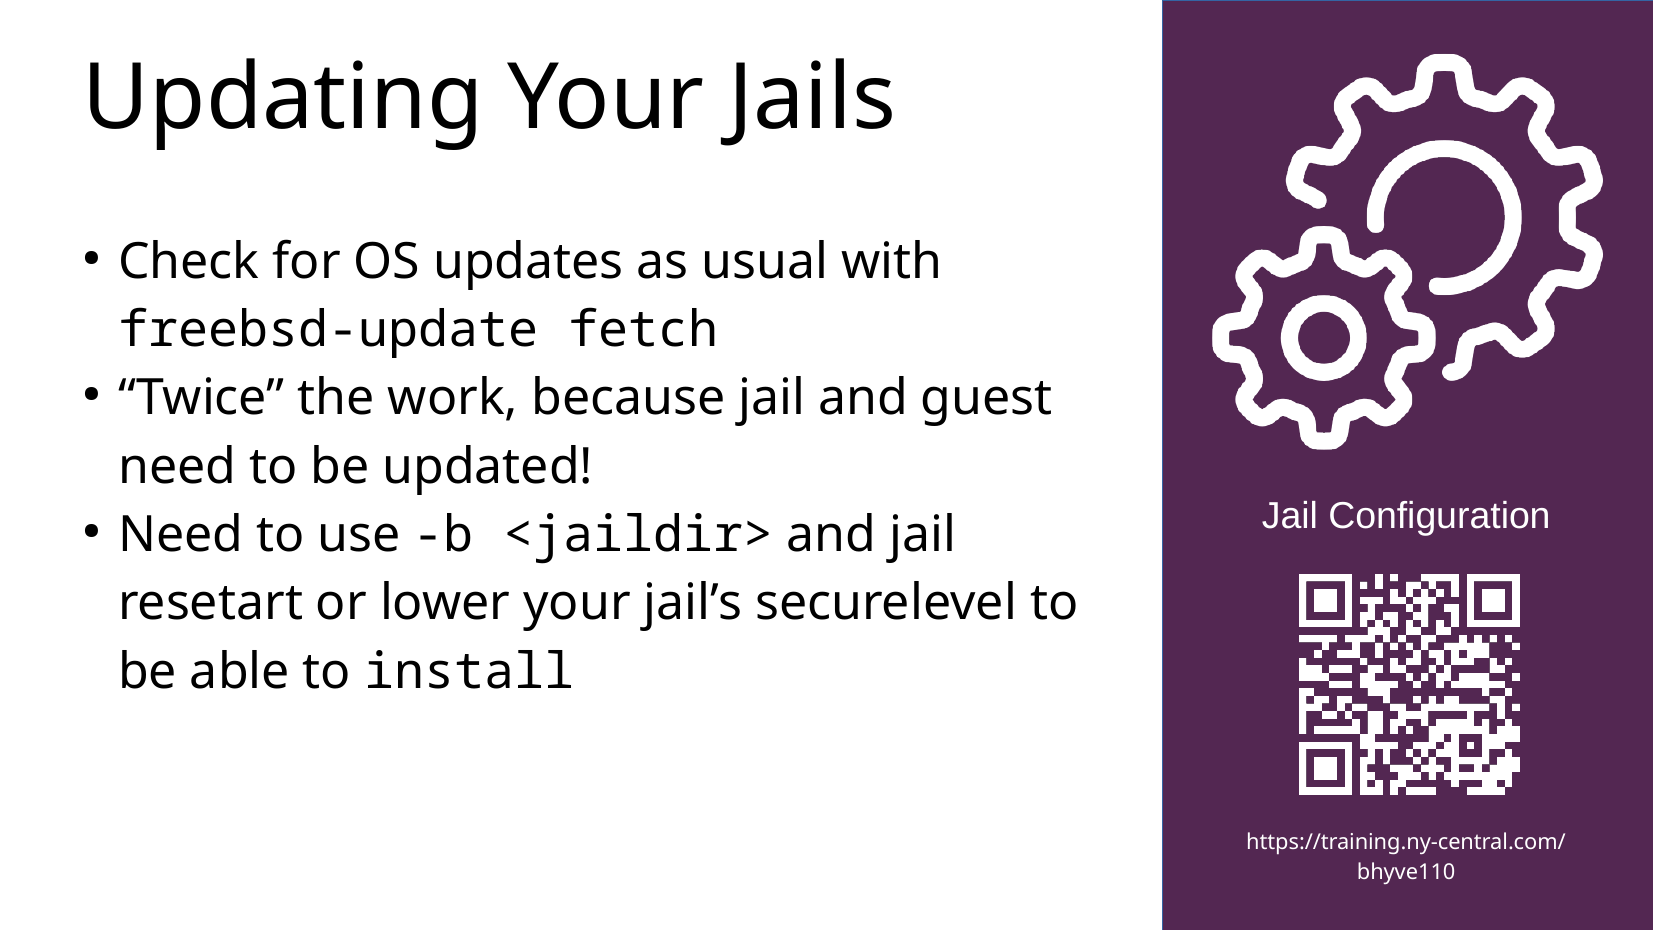

# Updating Your Jails
Check for OS updates as usual with freebsd-update fetch
“Twice” the work, because jail and guest need to be updated!
Need to use -b <jaildir> and jail resetart or lower your jail’s securelevel to be able to install
Jail Configuration
https://training.ny-central.com/bhyve110